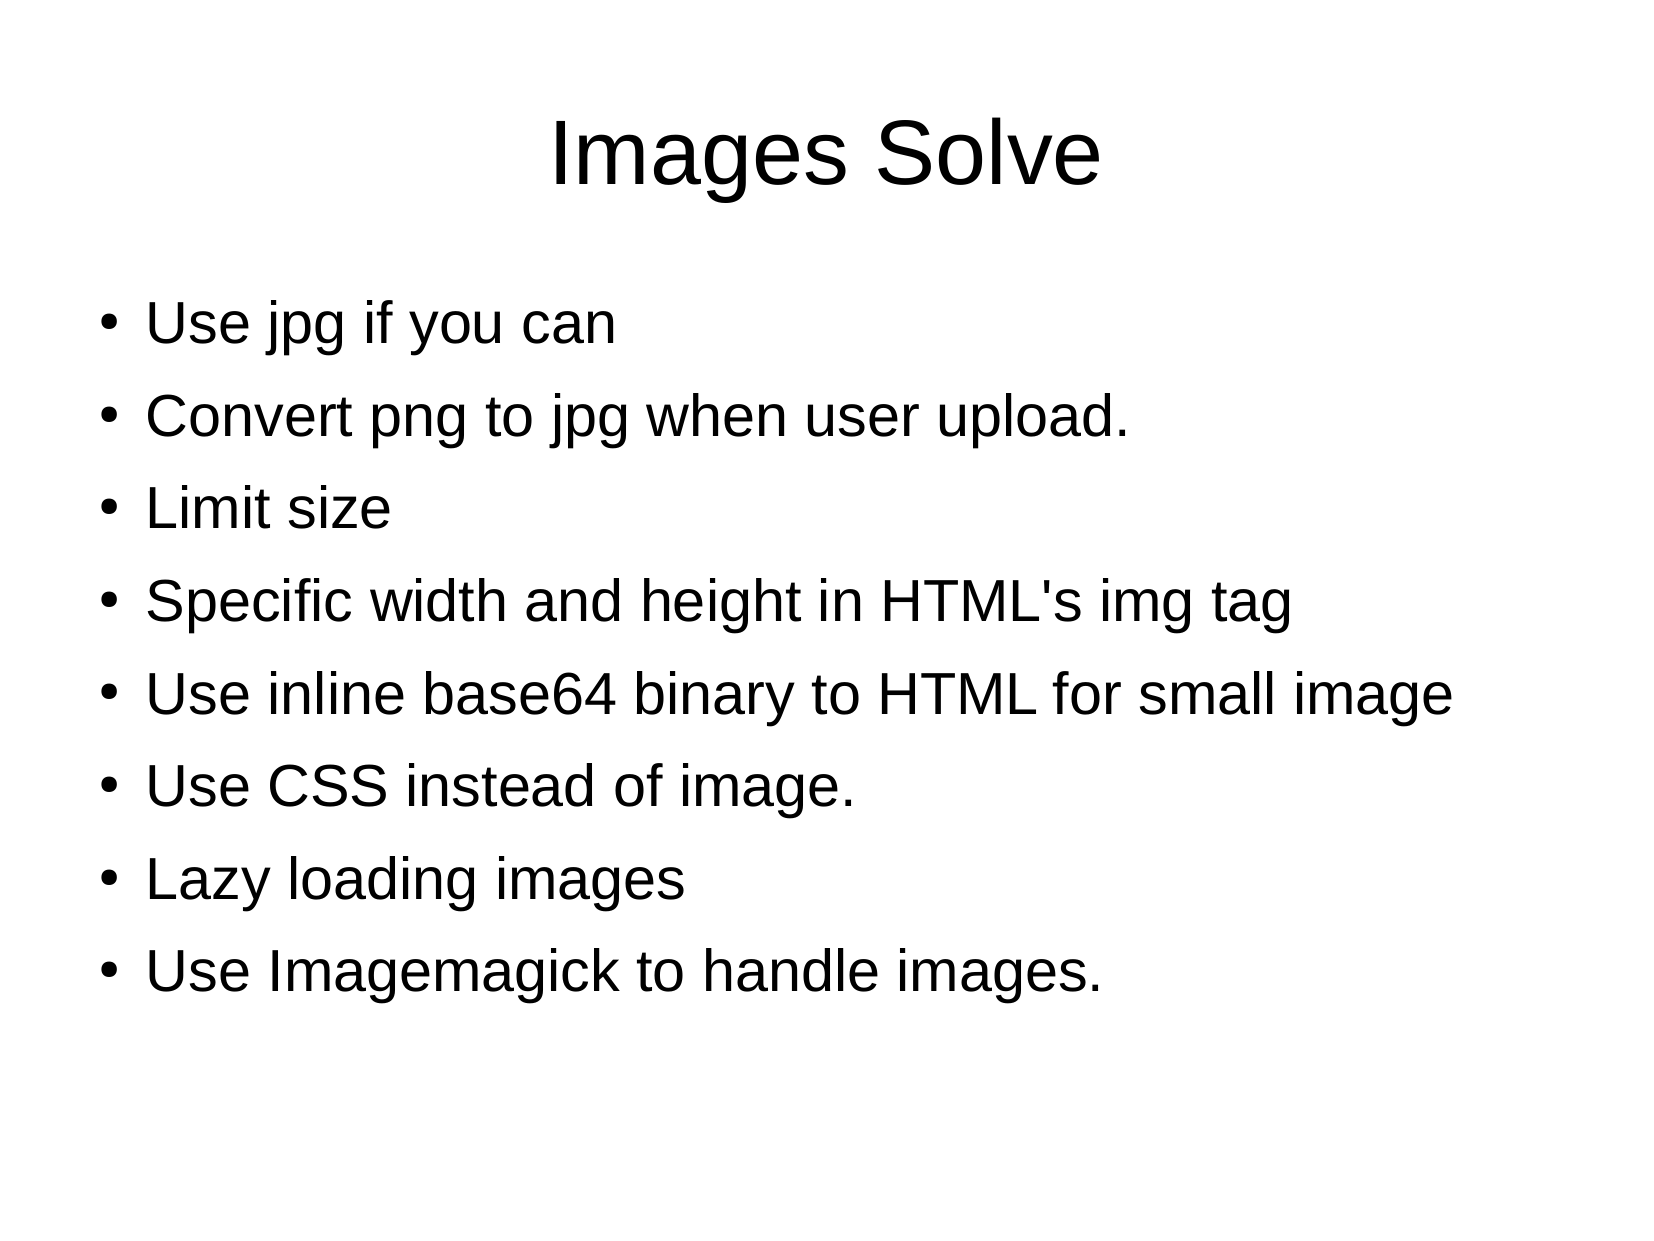

# Images Solve
Use jpg if you can
Convert png to jpg when user upload.
Limit size
Specific width and height in HTML's img tag
Use inline base64 binary to HTML for small image
Use CSS instead of image.
Lazy loading images
Use Imagemagick to handle images.